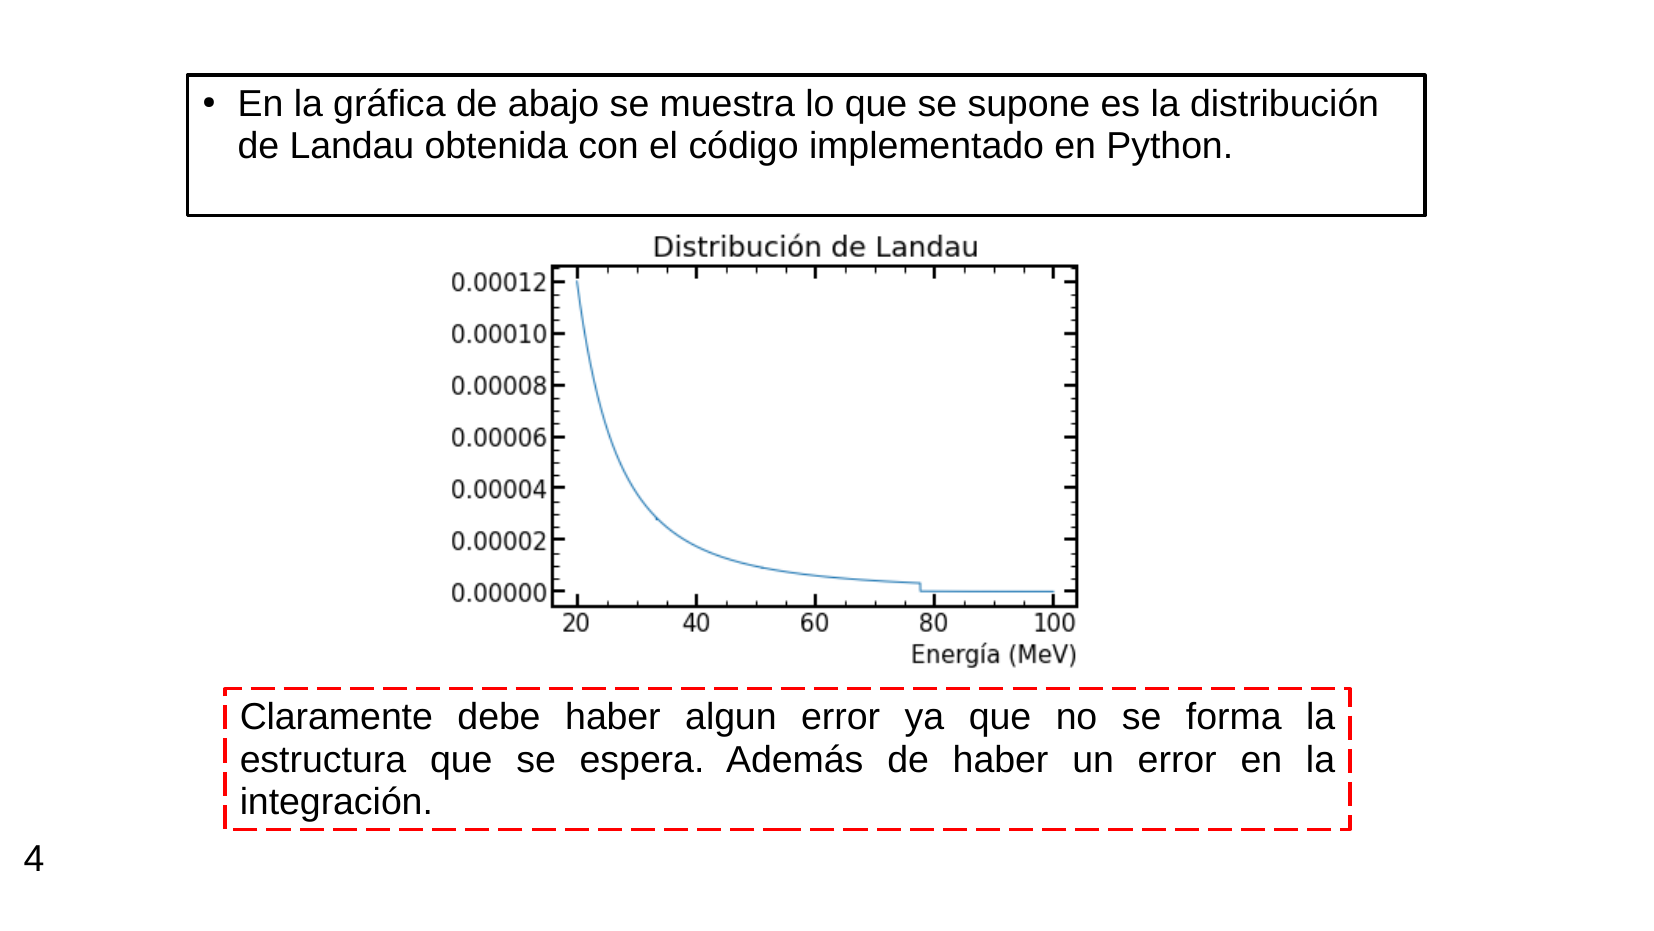

En la gráfica de abajo se muestra lo que se supone es la distribución de Landau obtenida con el código implementado en Python.
Claramente debe haber algun error ya que no se forma la estructura que se espera. Además de haber un error en la integración.